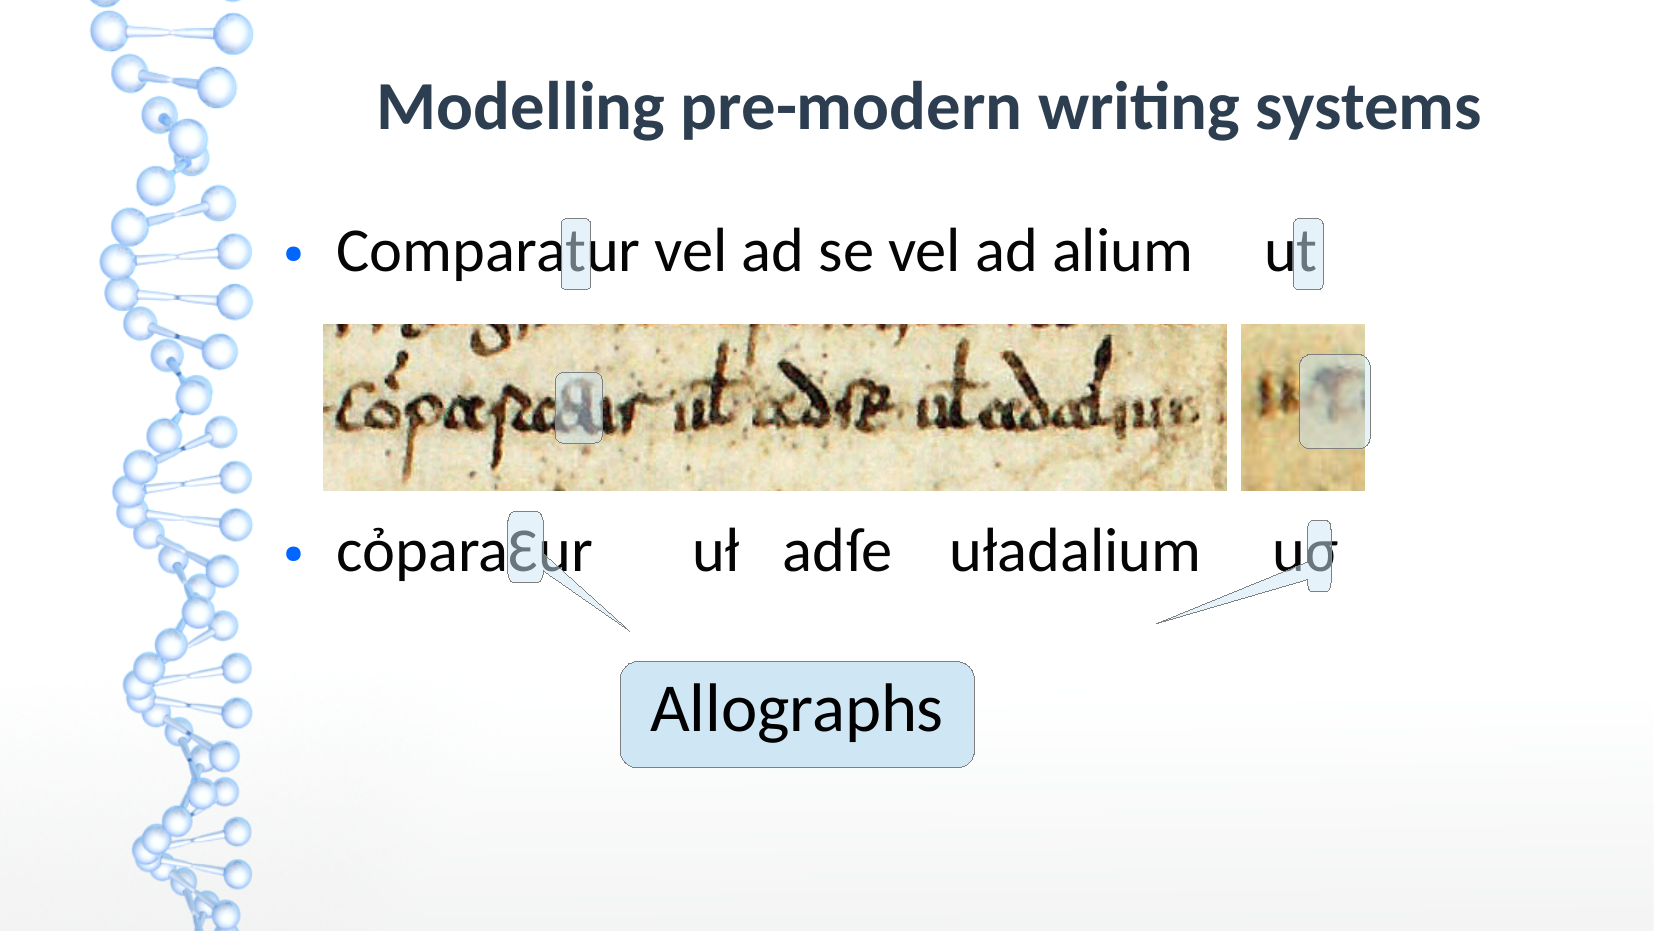

# Modelling pre-modern writing systems
Comparatur vel ad se vel ad alium ut
cỏparaƐur uł adſe uładalium uσ
Allographs